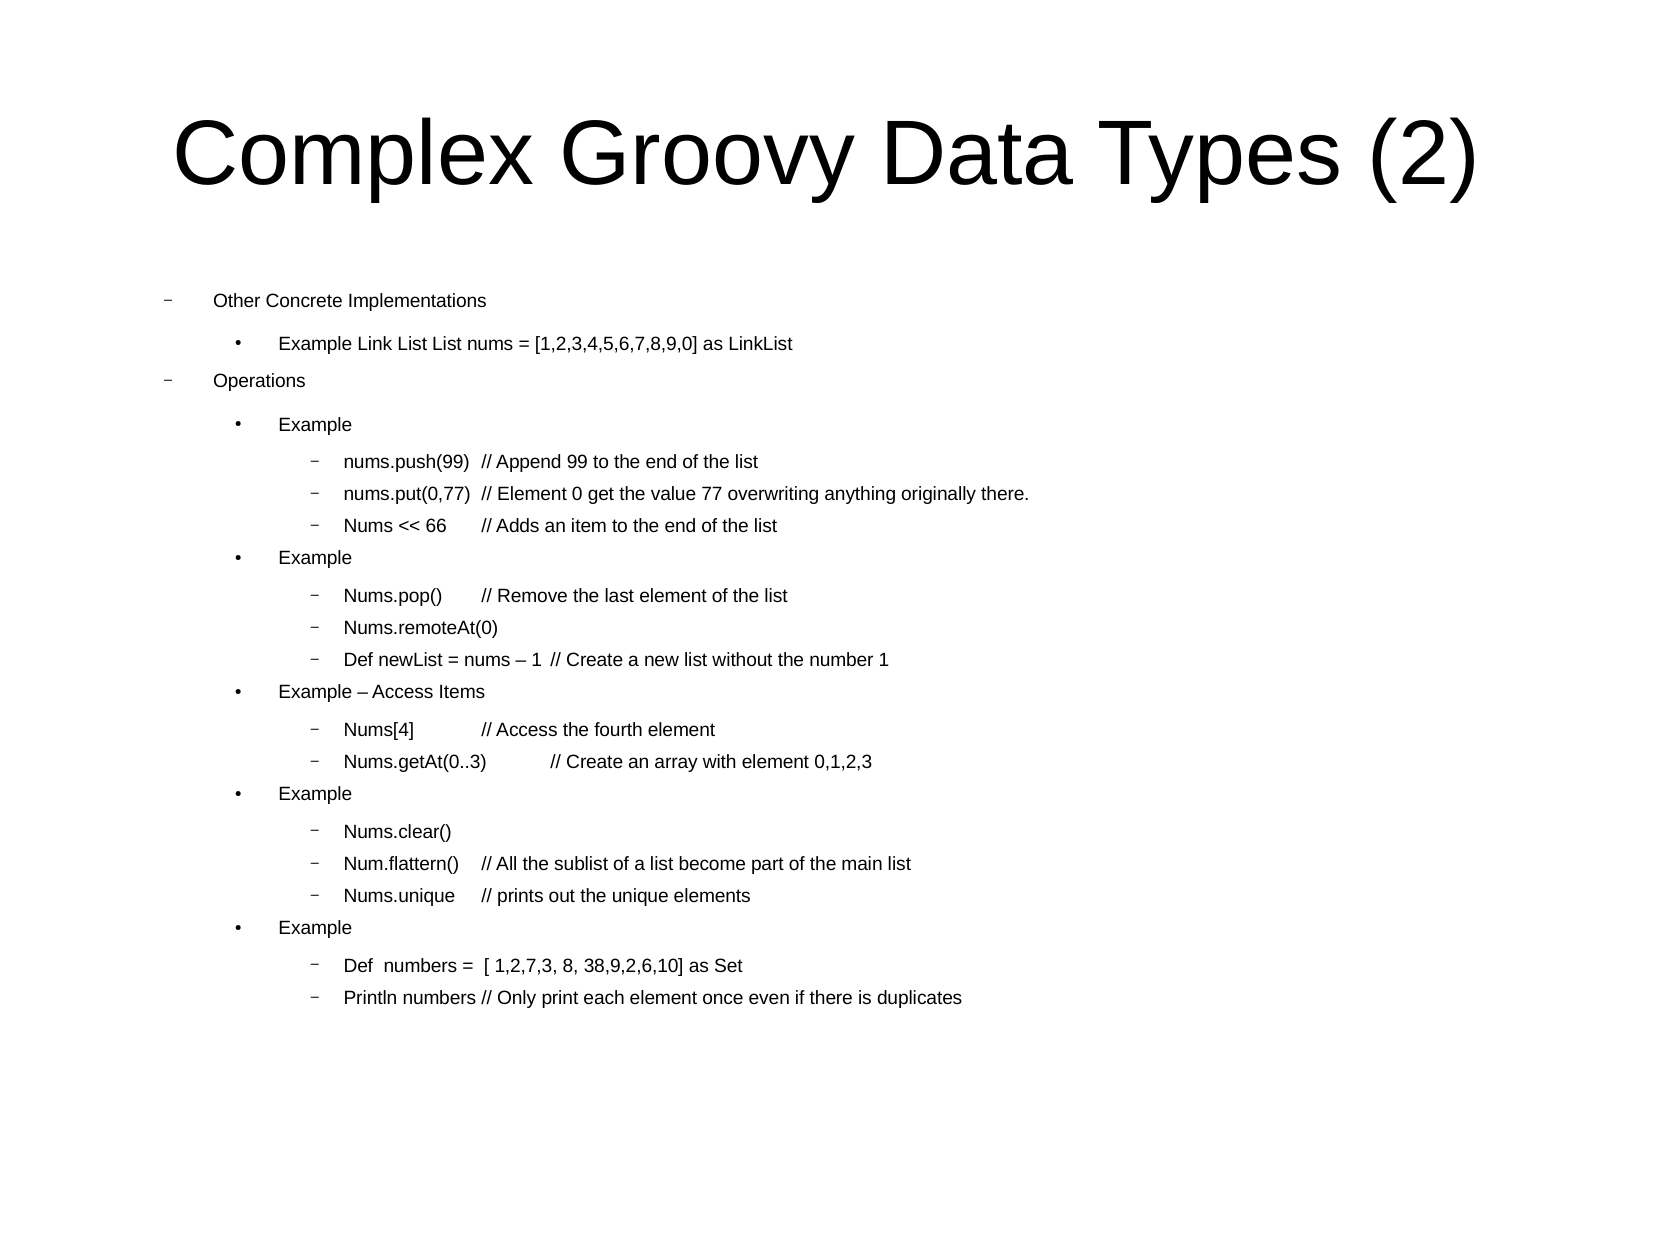

# Complex Groovy Data Types (2)
Other Concrete Implementations
Example Link List List nums = [1,2,3,4,5,6,7,8,9,0] as LinkList
Operations
Example
nums.push(99)				// Append 99 to the end of the list
nums.put(0,77)				// Element 0 get the value 77 overwriting anything originally there.
Nums << 66				// Adds an item to the end of the list
Example
Nums.pop()				// Remove the last element of the list
Nums.remoteAt(0)
Def newList = nums – 1			// Create a new list without the number 1
Example – Access Items
Nums[4]				// Access the fourth element
Nums.getAt(0..3)			// Create an array with element 0,1,2,3
Example
Nums.clear()
Num.flattern()				// All the sublist of a list become part of the main list
Nums.unique				// prints out the unique elements
Example
Def numbers = [ 1,2,7,3, 8, 38,9,2,6,10] as Set
Println numbers 			// Only print each element once even if there is duplicates